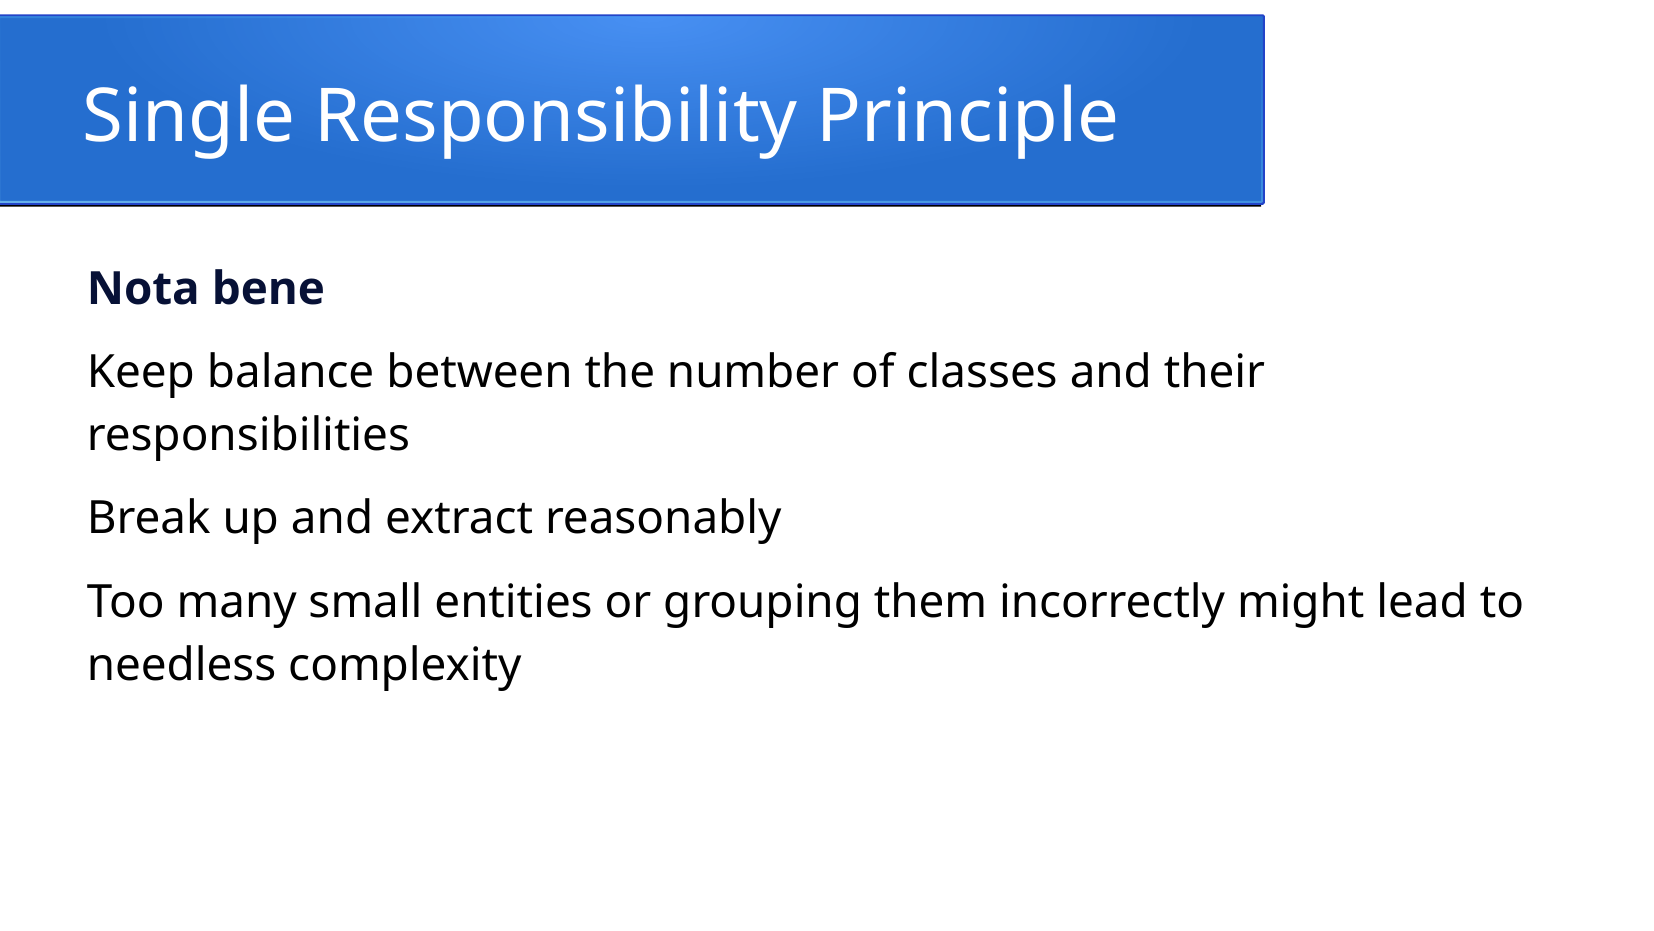

# Single Responsibility Principle
Nota bene
Keep balance between the number of classes and their responsibilities
Break up and extract reasonably
Too many small entities or grouping them incorrectly might lead to needless complexity